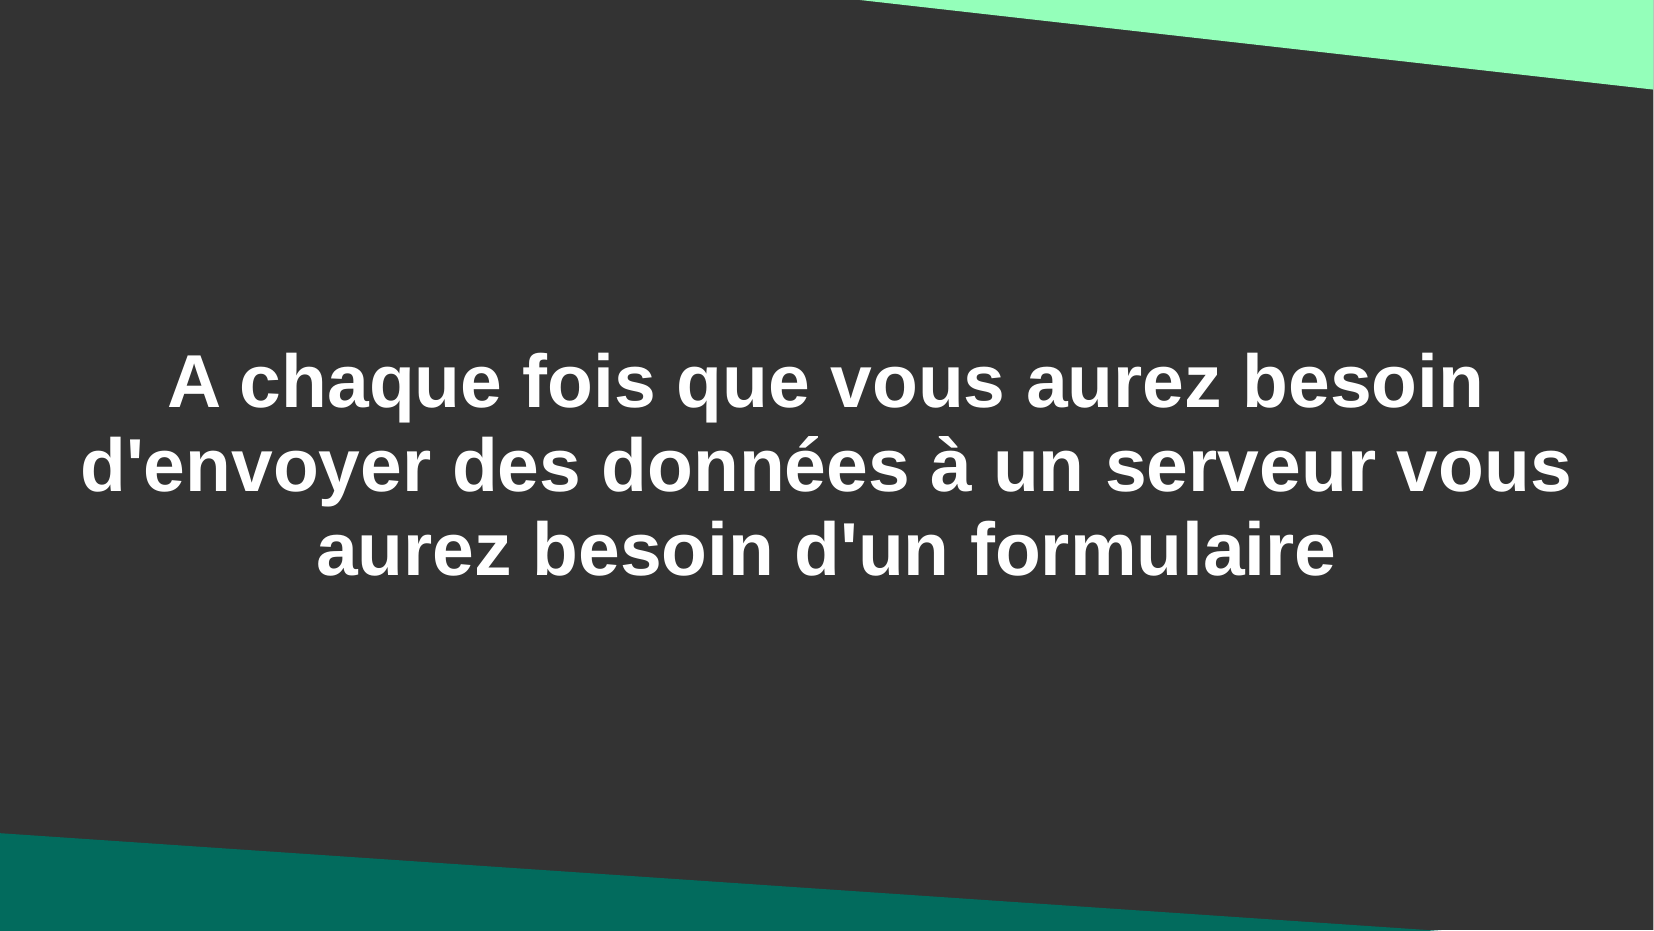

# A chaque fois que vous aurez besoin d'envoyer des données à un serveur vous aurez besoin d'un formulaire